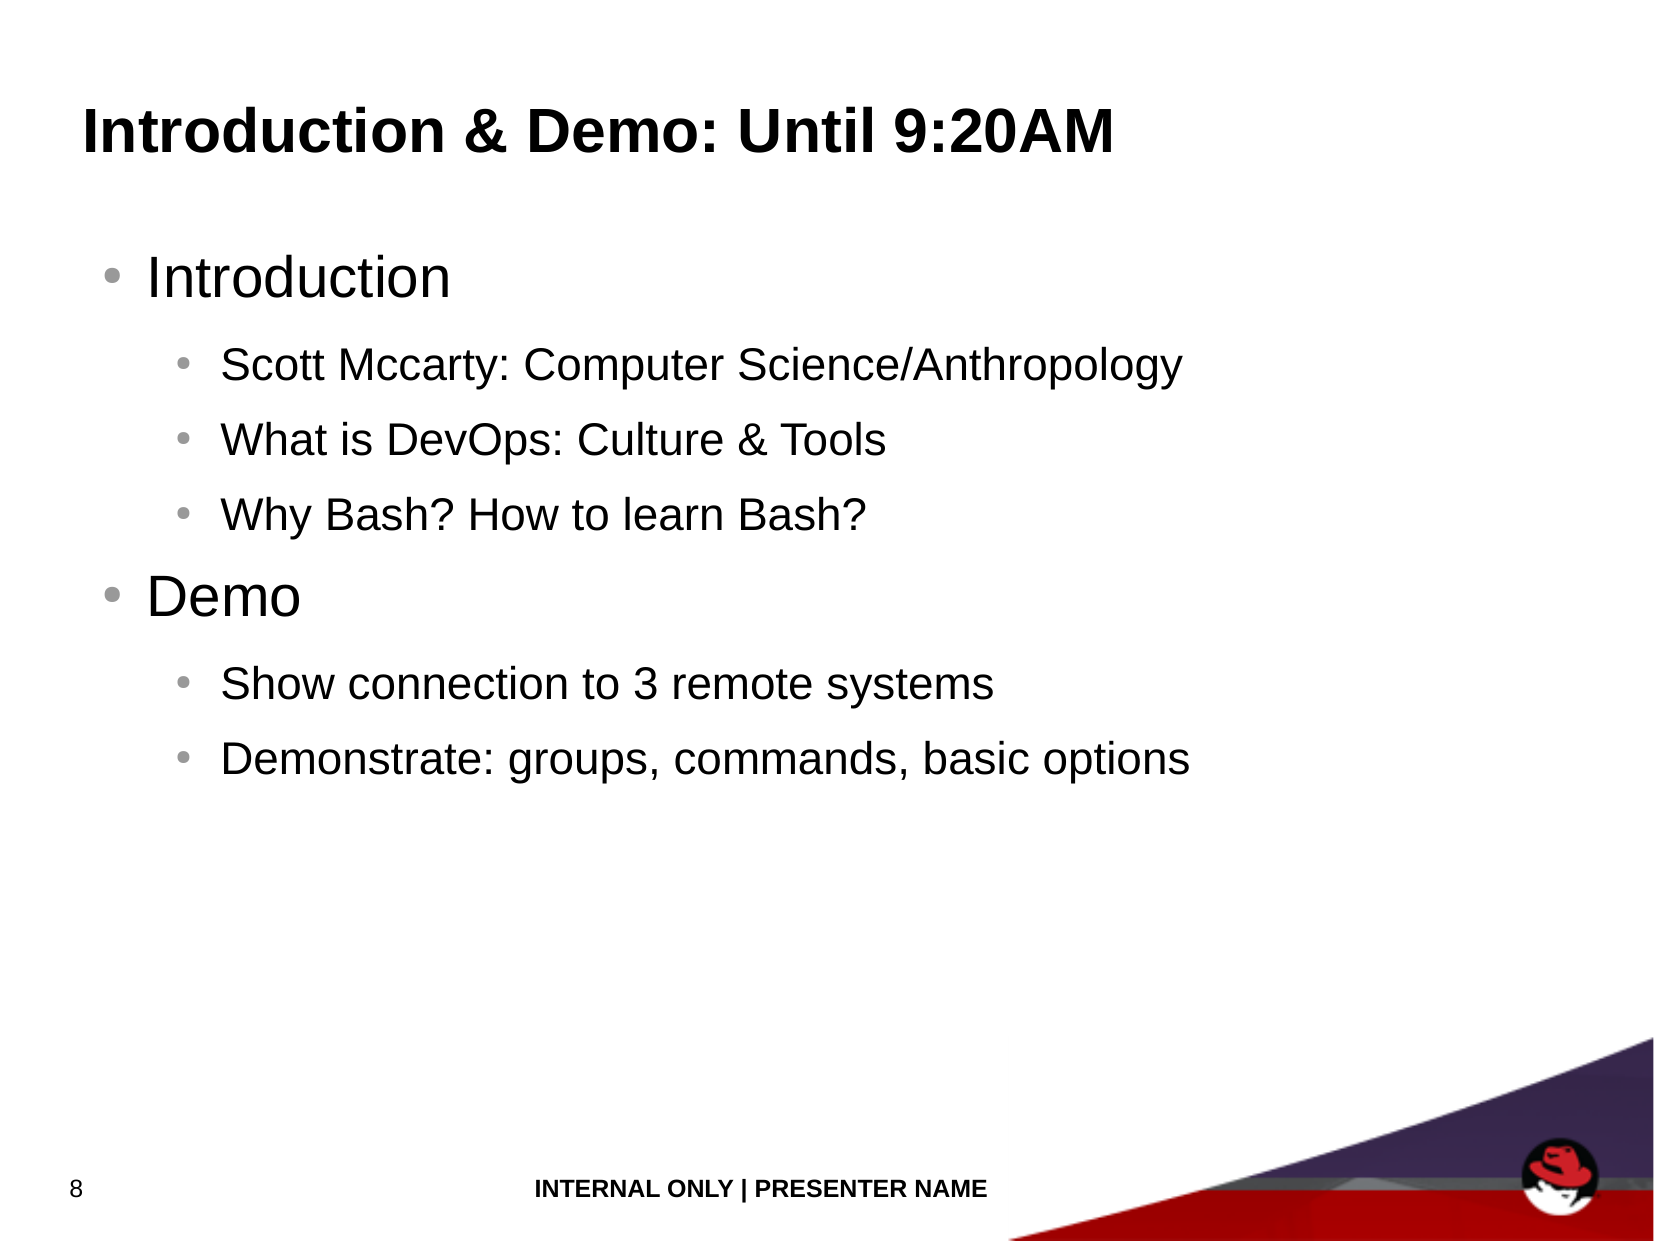

# Introduction & Demo: Until 9:20AM
Introduction
Scott Mccarty: Computer Science/Anthropology
What is DevOps: Culture & Tools
Why Bash? How to learn Bash?
Demo
Show connection to 3 remote systems
Demonstrate: groups, commands, basic options